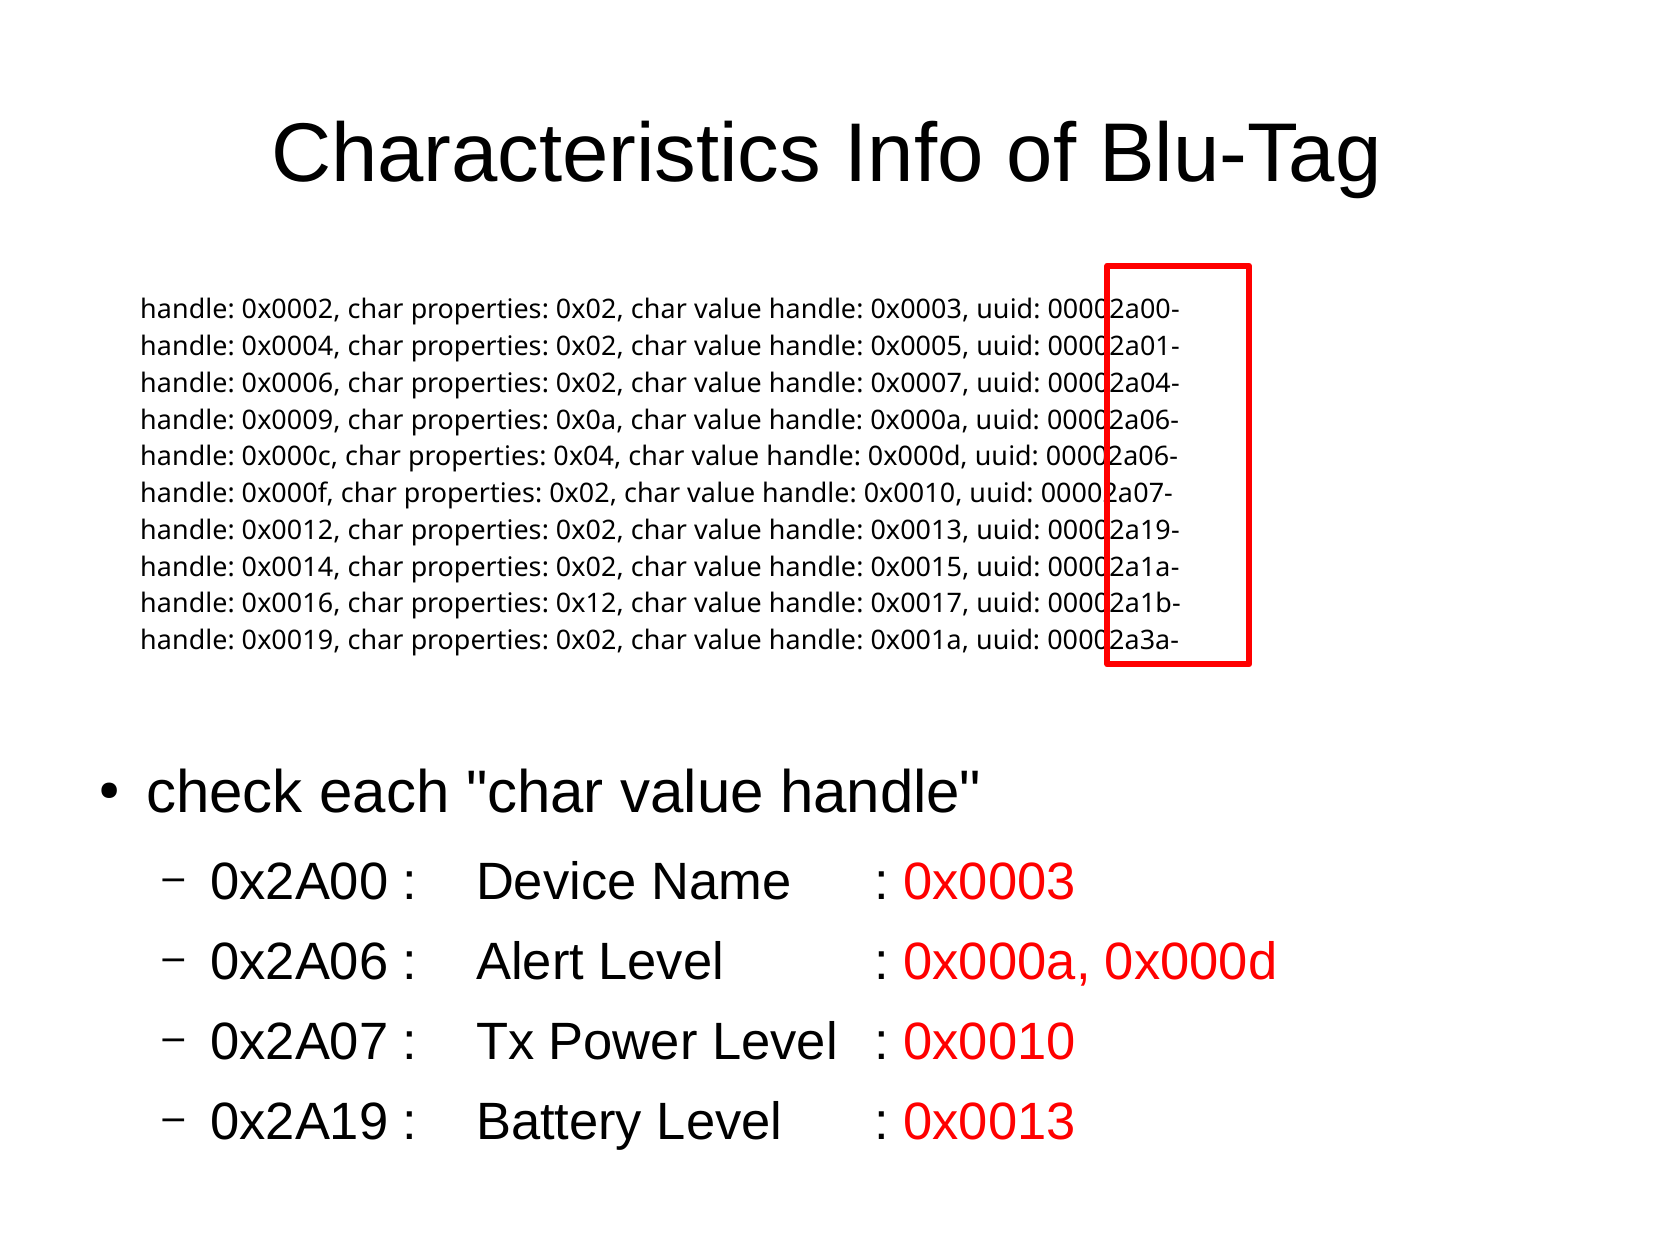

# Characteristics Info of Blu-Tag
check each "char value handle"
0x2A00 :	Device Name		: 0x0003
0x2A06 :	Alert Level			: 0x000a, 0x000d
0x2A07 :	Tx Power Level	: 0x0010
0x2A19 :	Battery Level		: 0x0013
handle: 0x0002, char properties: 0x02, char value handle: 0x0003, uuid: 00002a00-
handle: 0x0004, char properties: 0x02, char value handle: 0x0005, uuid: 00002a01-
handle: 0x0006, char properties: 0x02, char value handle: 0x0007, uuid: 00002a04-
handle: 0x0009, char properties: 0x0a, char value handle: 0x000a, uuid: 00002a06-
handle: 0x000c, char properties: 0x04, char value handle: 0x000d, uuid: 00002a06-
handle: 0x000f, char properties: 0x02, char value handle: 0x0010, uuid: 00002a07-
handle: 0x0012, char properties: 0x02, char value handle: 0x0013, uuid: 00002a19-
handle: 0x0014, char properties: 0x02, char value handle: 0x0015, uuid: 00002a1a-
handle: 0x0016, char properties: 0x12, char value handle: 0x0017, uuid: 00002a1b-
handle: 0x0019, char properties: 0x02, char value handle: 0x001a, uuid: 00002a3a-